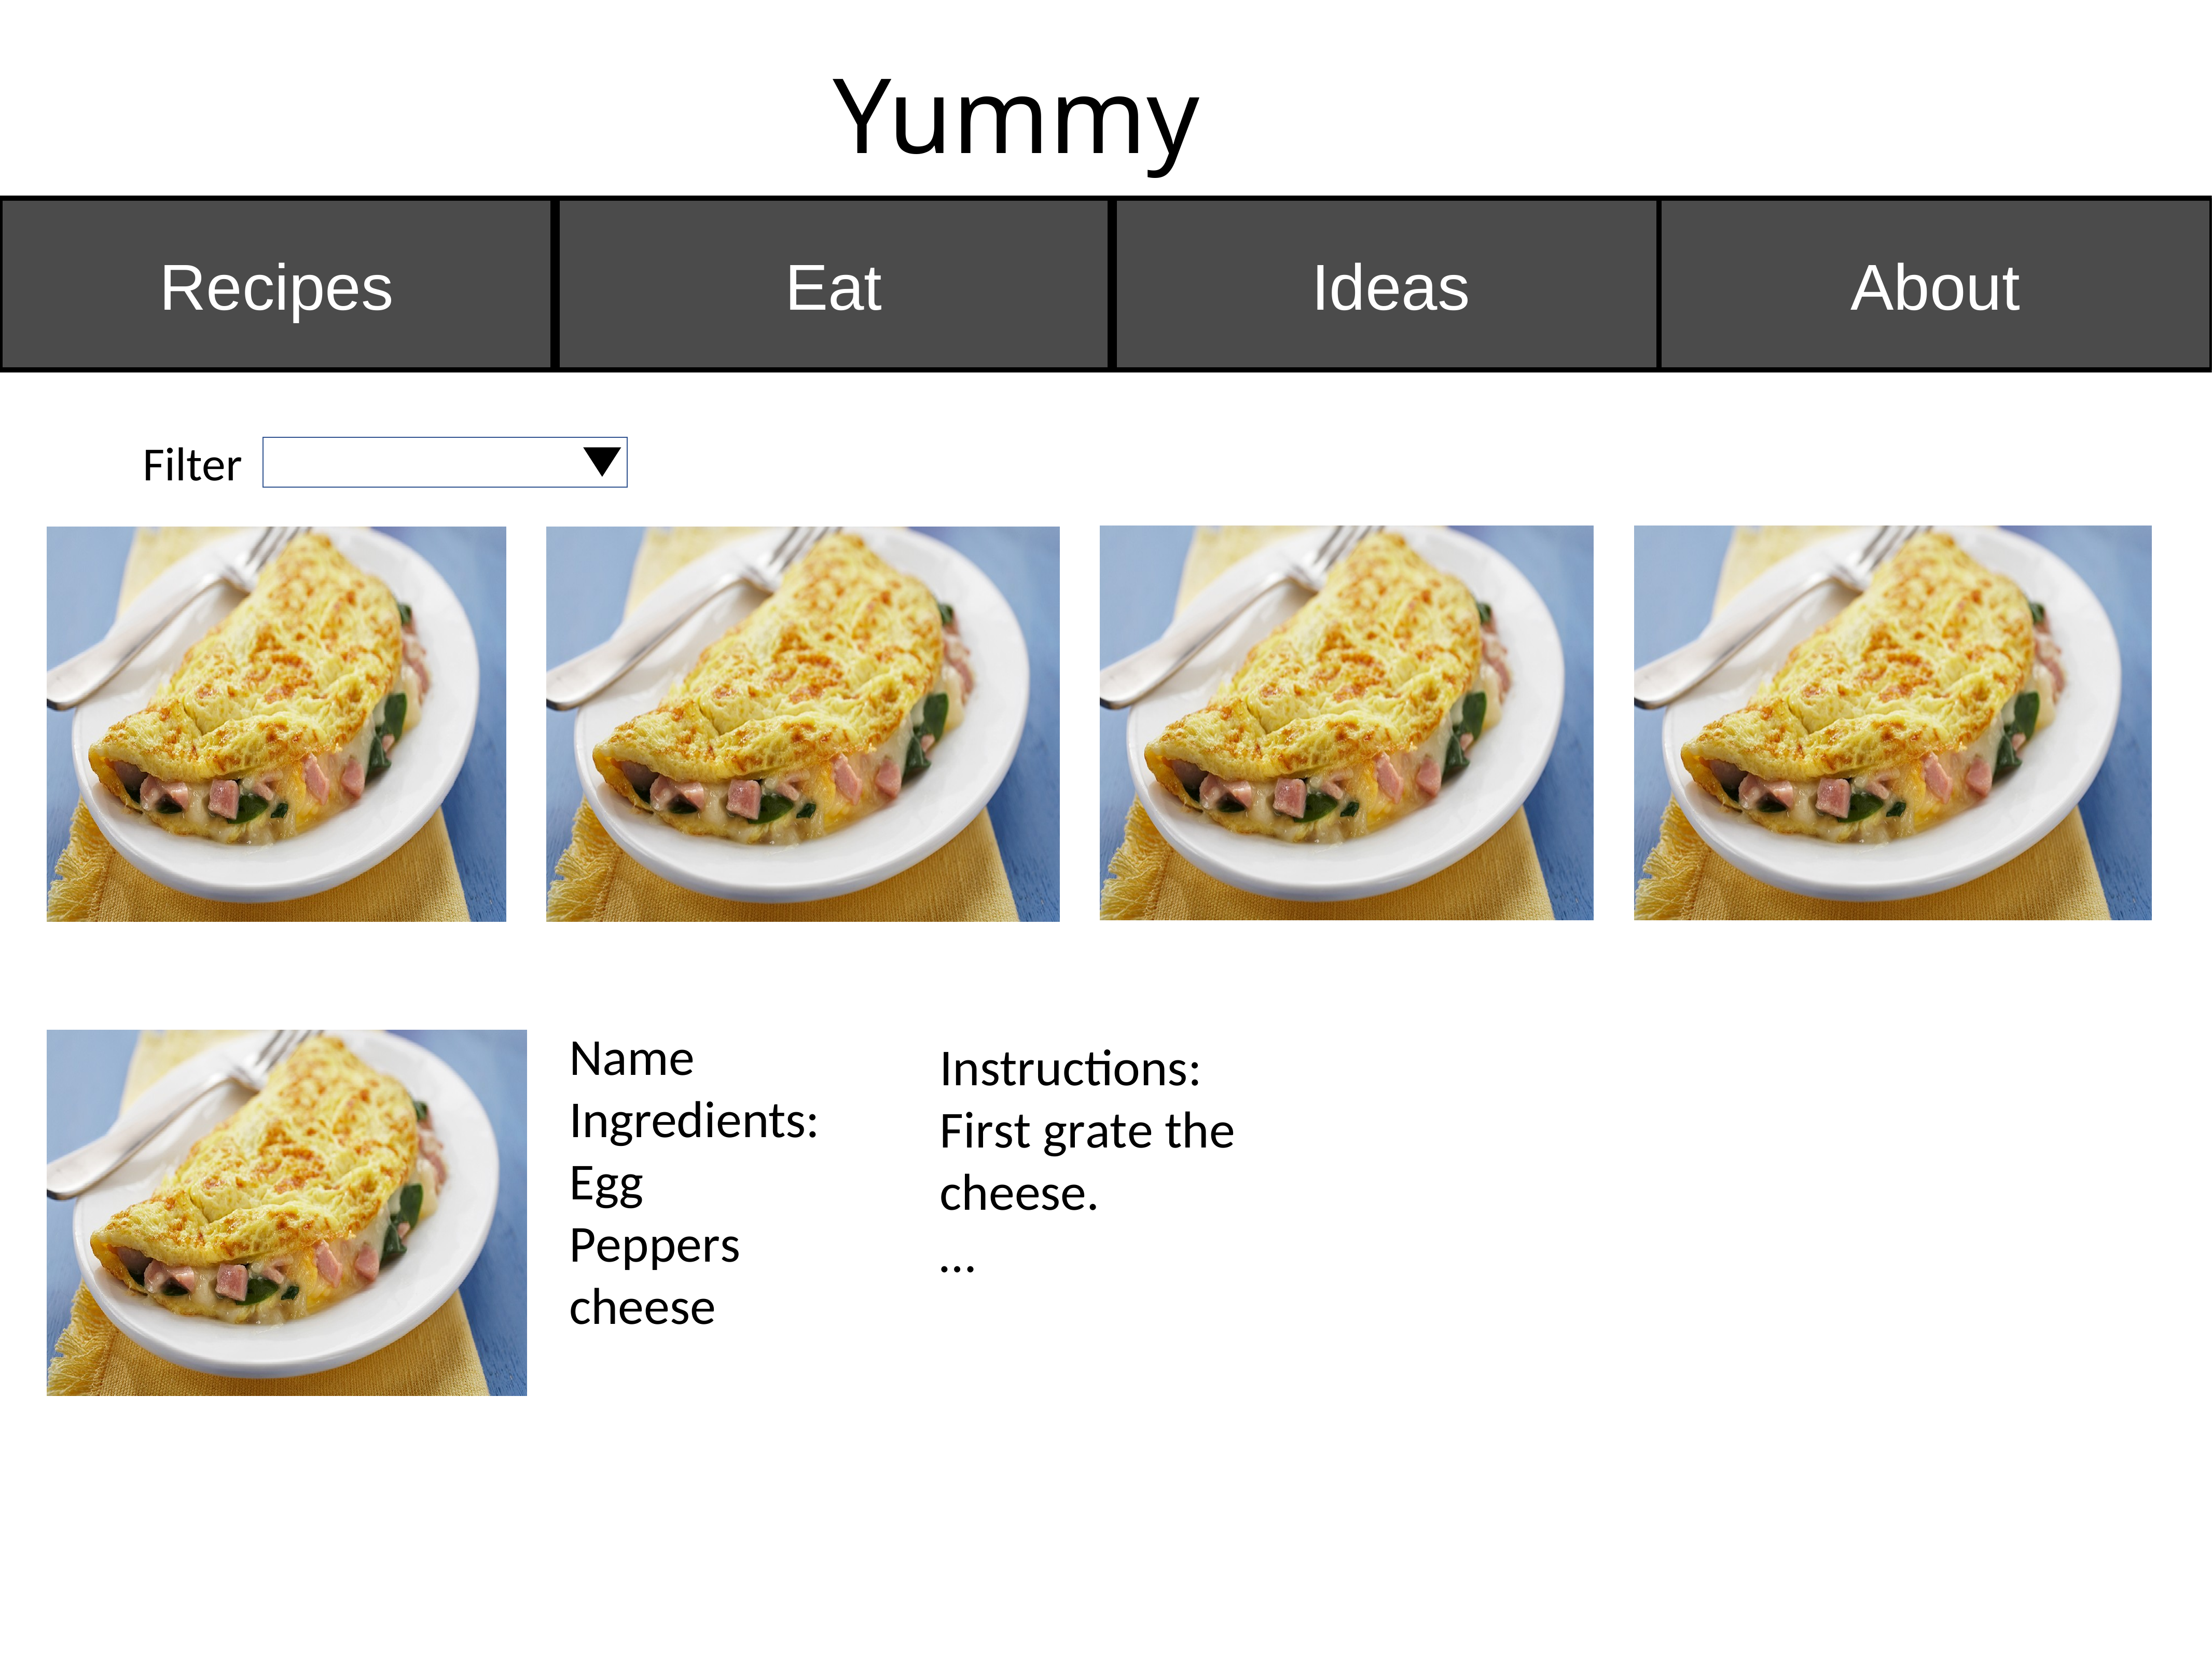

Yummy Kitchen
Recipes
Eat
Ideas
About
Filter
Name
Ingredients:
Egg
Peppers
cheese
Instructions:
First grate the cheese.
…